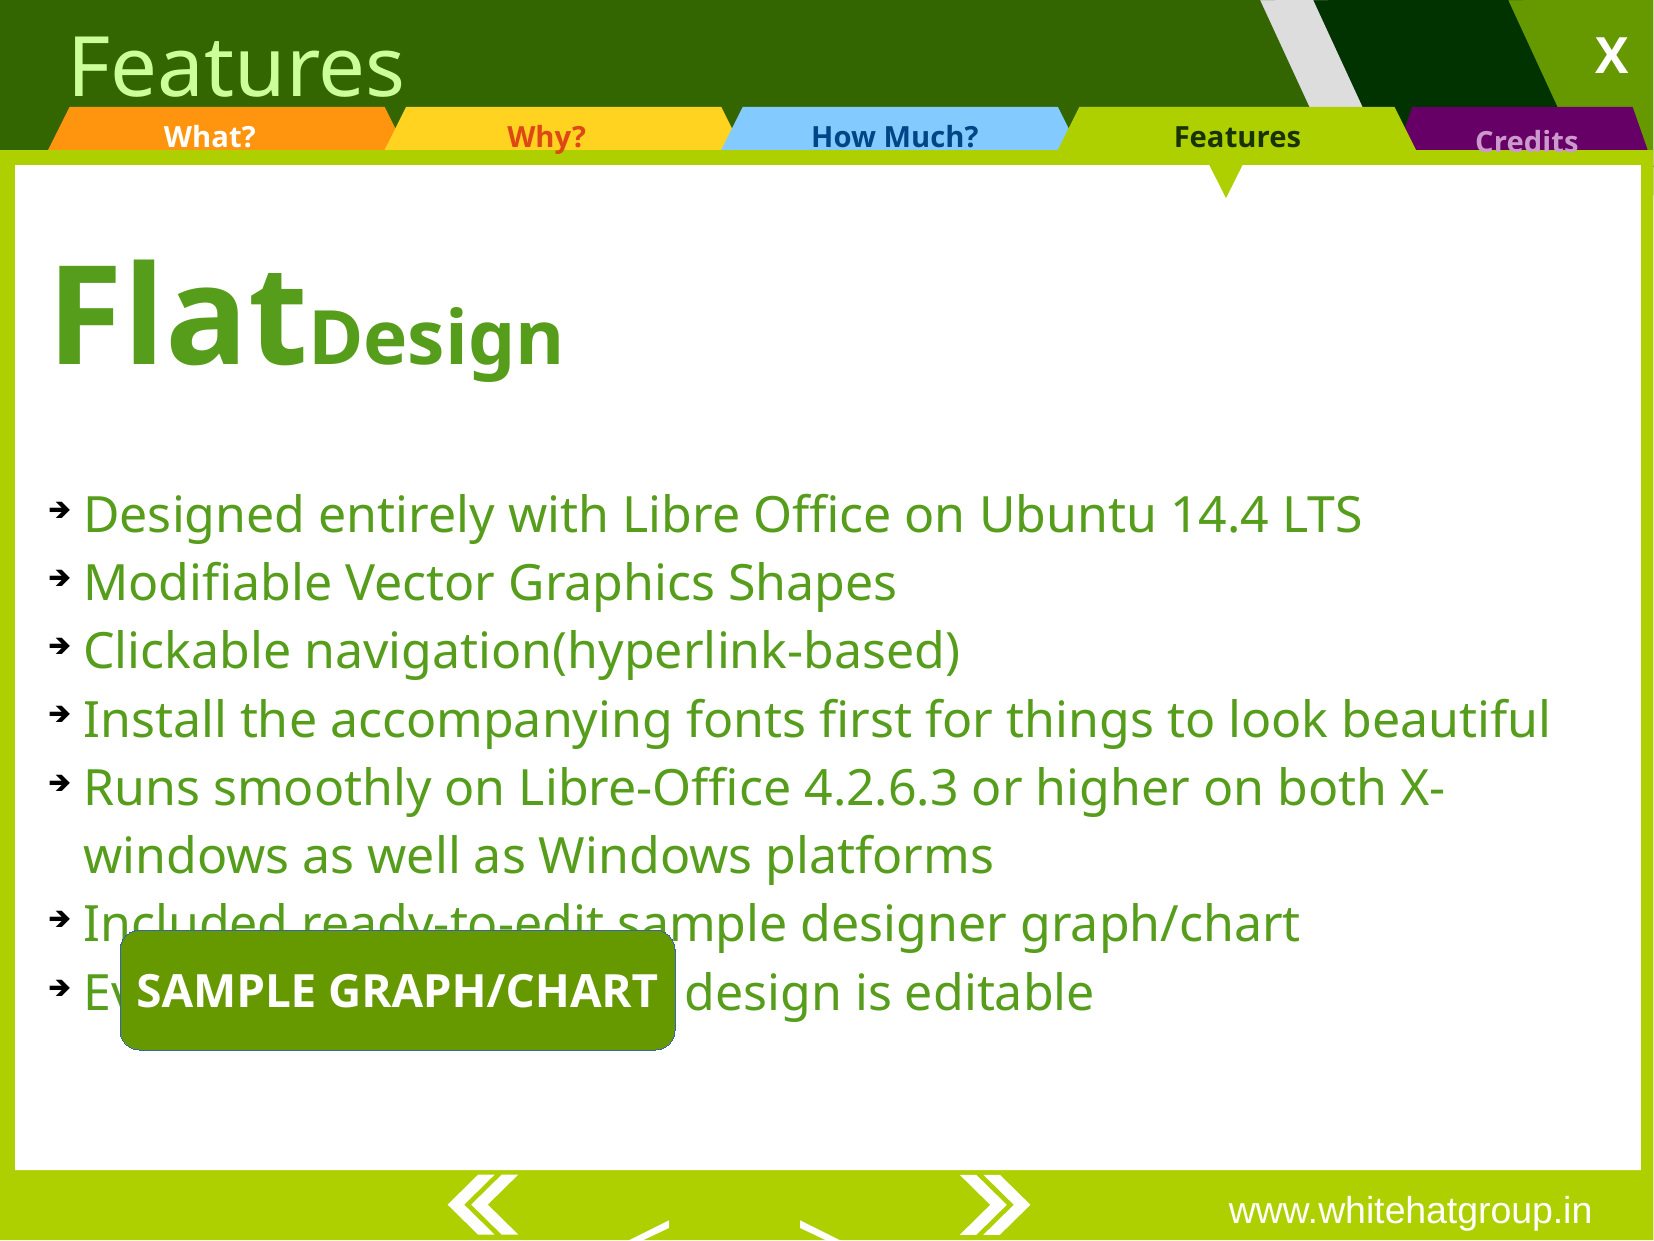

Features
X
What?
Why?
How Much?
Features
Credits
FlatDesign
Designed entirely with Libre Office on Ubuntu 14.4 LTS
Modifiable Vector Graphics Shapes
Clickable navigation(hyperlink-based)
Install the accompanying fonts first for things to look beautiful
Runs smoothly on Libre-Office 4.2.6.3 or higher on both X-windows as well as Windows platforms
Included ready-to-edit sample designer graph/chart
Every square-pixel of this design is editable
SAMPLE GRAPH/CHART
<
>
www.whitehatgroup.in